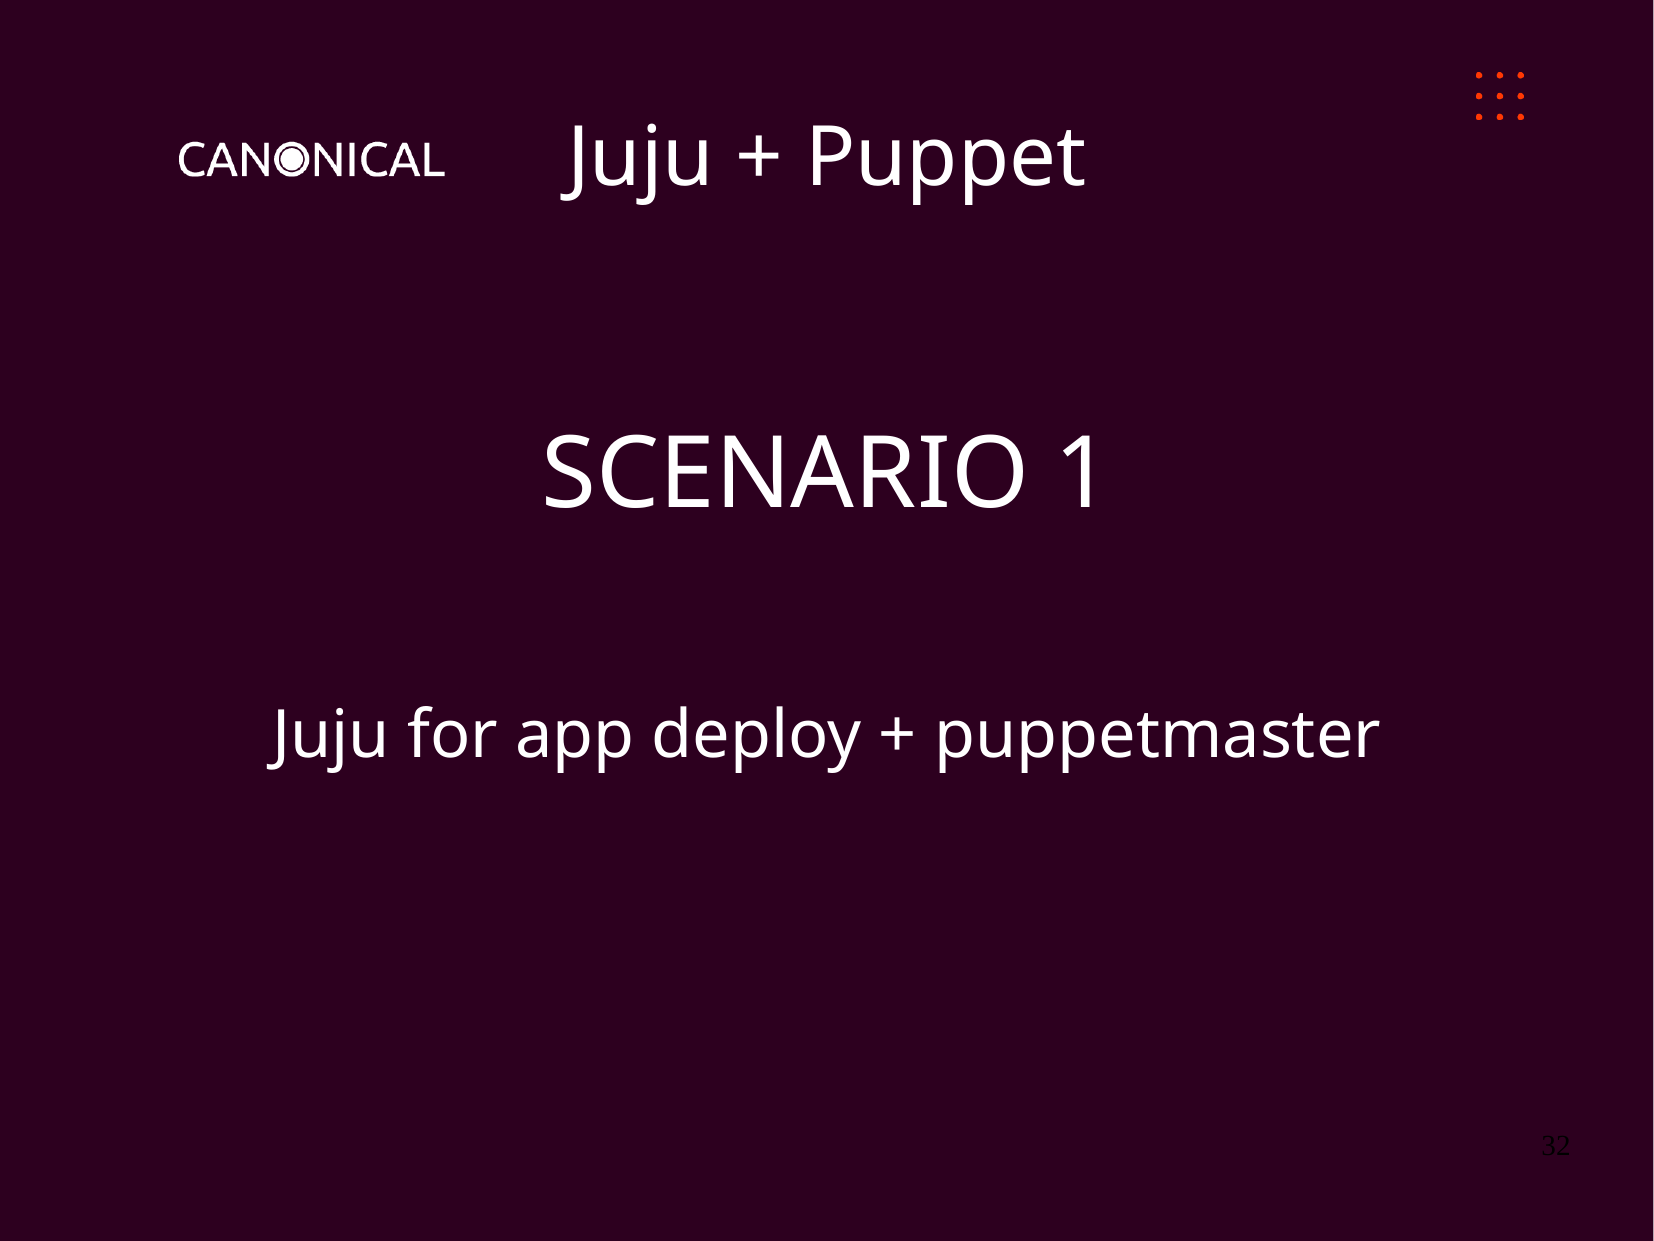

# Juju + Puppet
SCENARIO 1
Juju for app deploy + puppetmaster
32